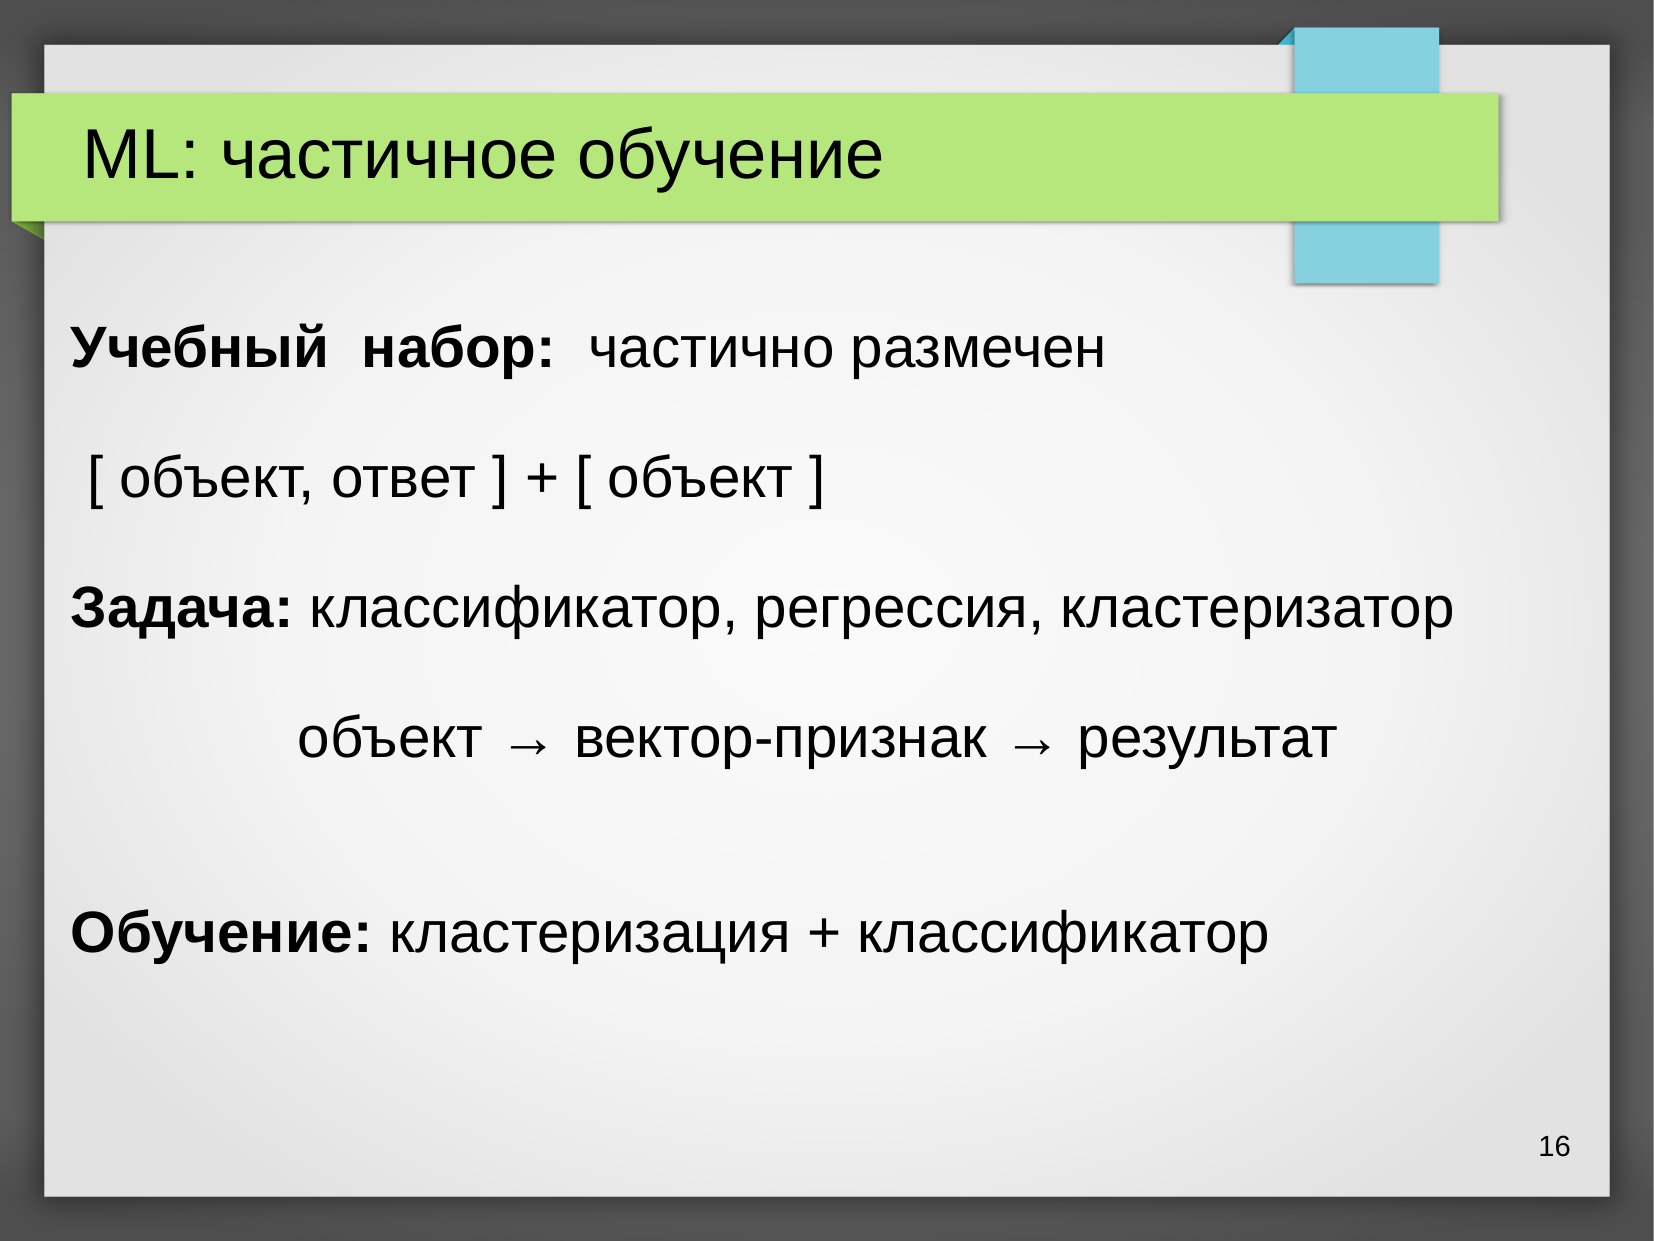

# ML: частичное обучение
Учебный набор: частично размечен
 [ объект, ответ ] + [ объект ]
Задача: классификатор, регрессия, кластеризатор
 объект → вектор-признак → результат
Обучение: кластеризация + классификатор
16